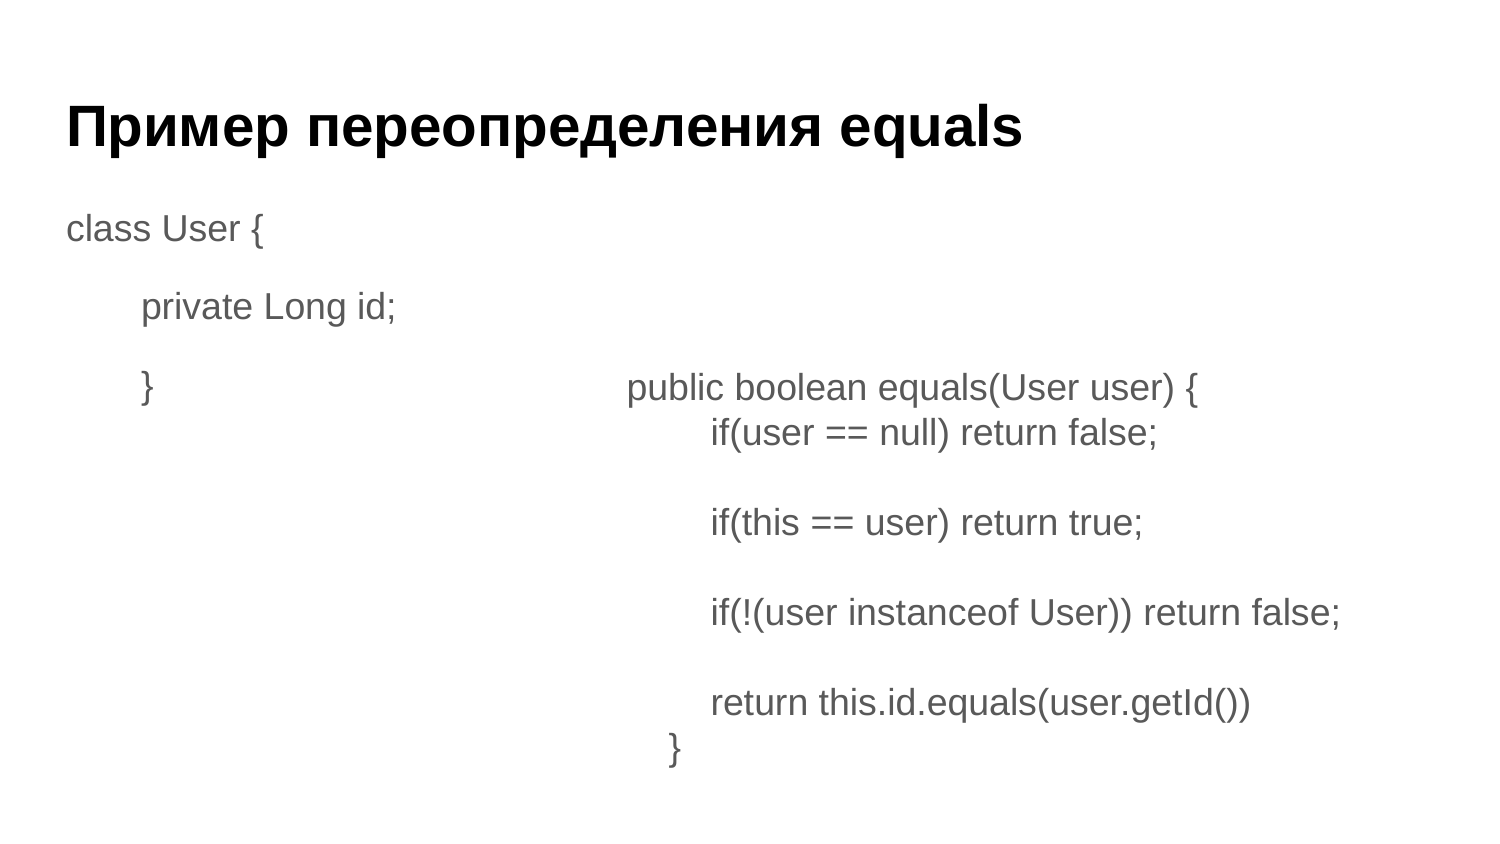

# Пример переопределения equals
class User {
private Long id;
}
public boolean equals(User user) {
 if(user == null) return false;
 if(this == user) return true;
 if(!(user instanceof User)) return false;
 return this.id.equals(user.getId())
 }